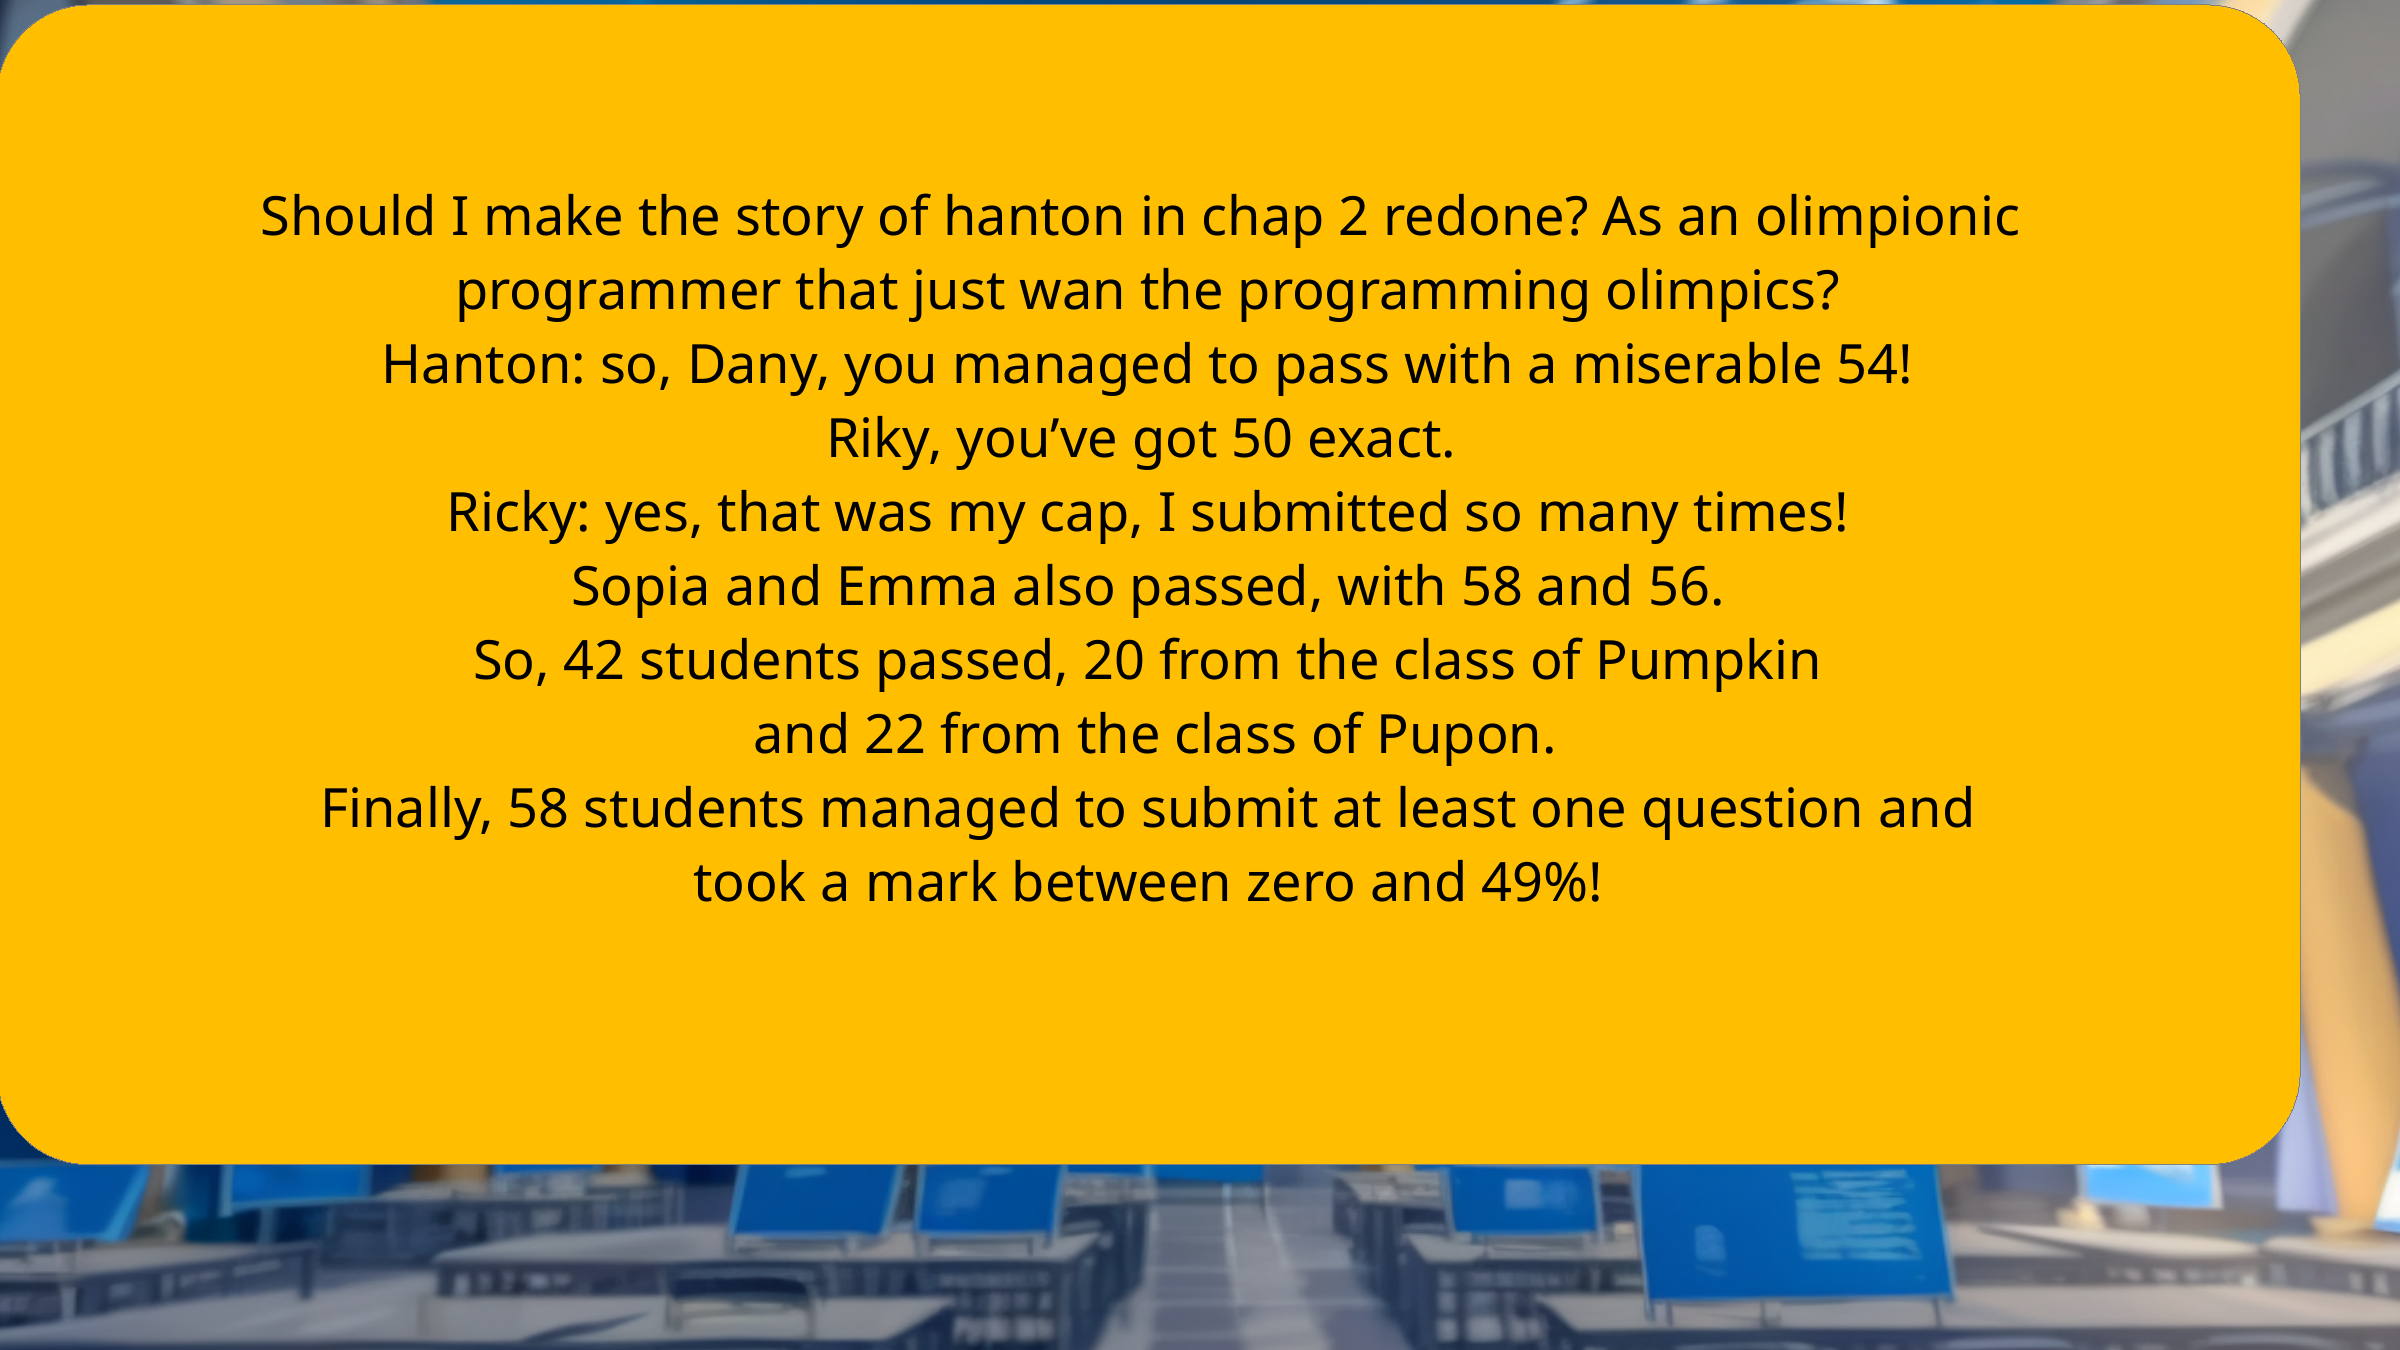

Should I make the story of hanton in chap 2 redone? As an olimpionic
programmer that just wan the programming olimpics?
Hanton: so, Dany, you managed to pass with a miserable 54!
Riky, you’ve got 50 exact.
Ricky: yes, that was my cap, I submitted so many times!
Sopia and Emma also passed, with 58 and 56.
So, 42 students passed, 20 from the class of Pumpkin
 and 22 from the class of Pupon.
Finally, 58 students managed to submit at least one question and
took a mark between zero and 49%!